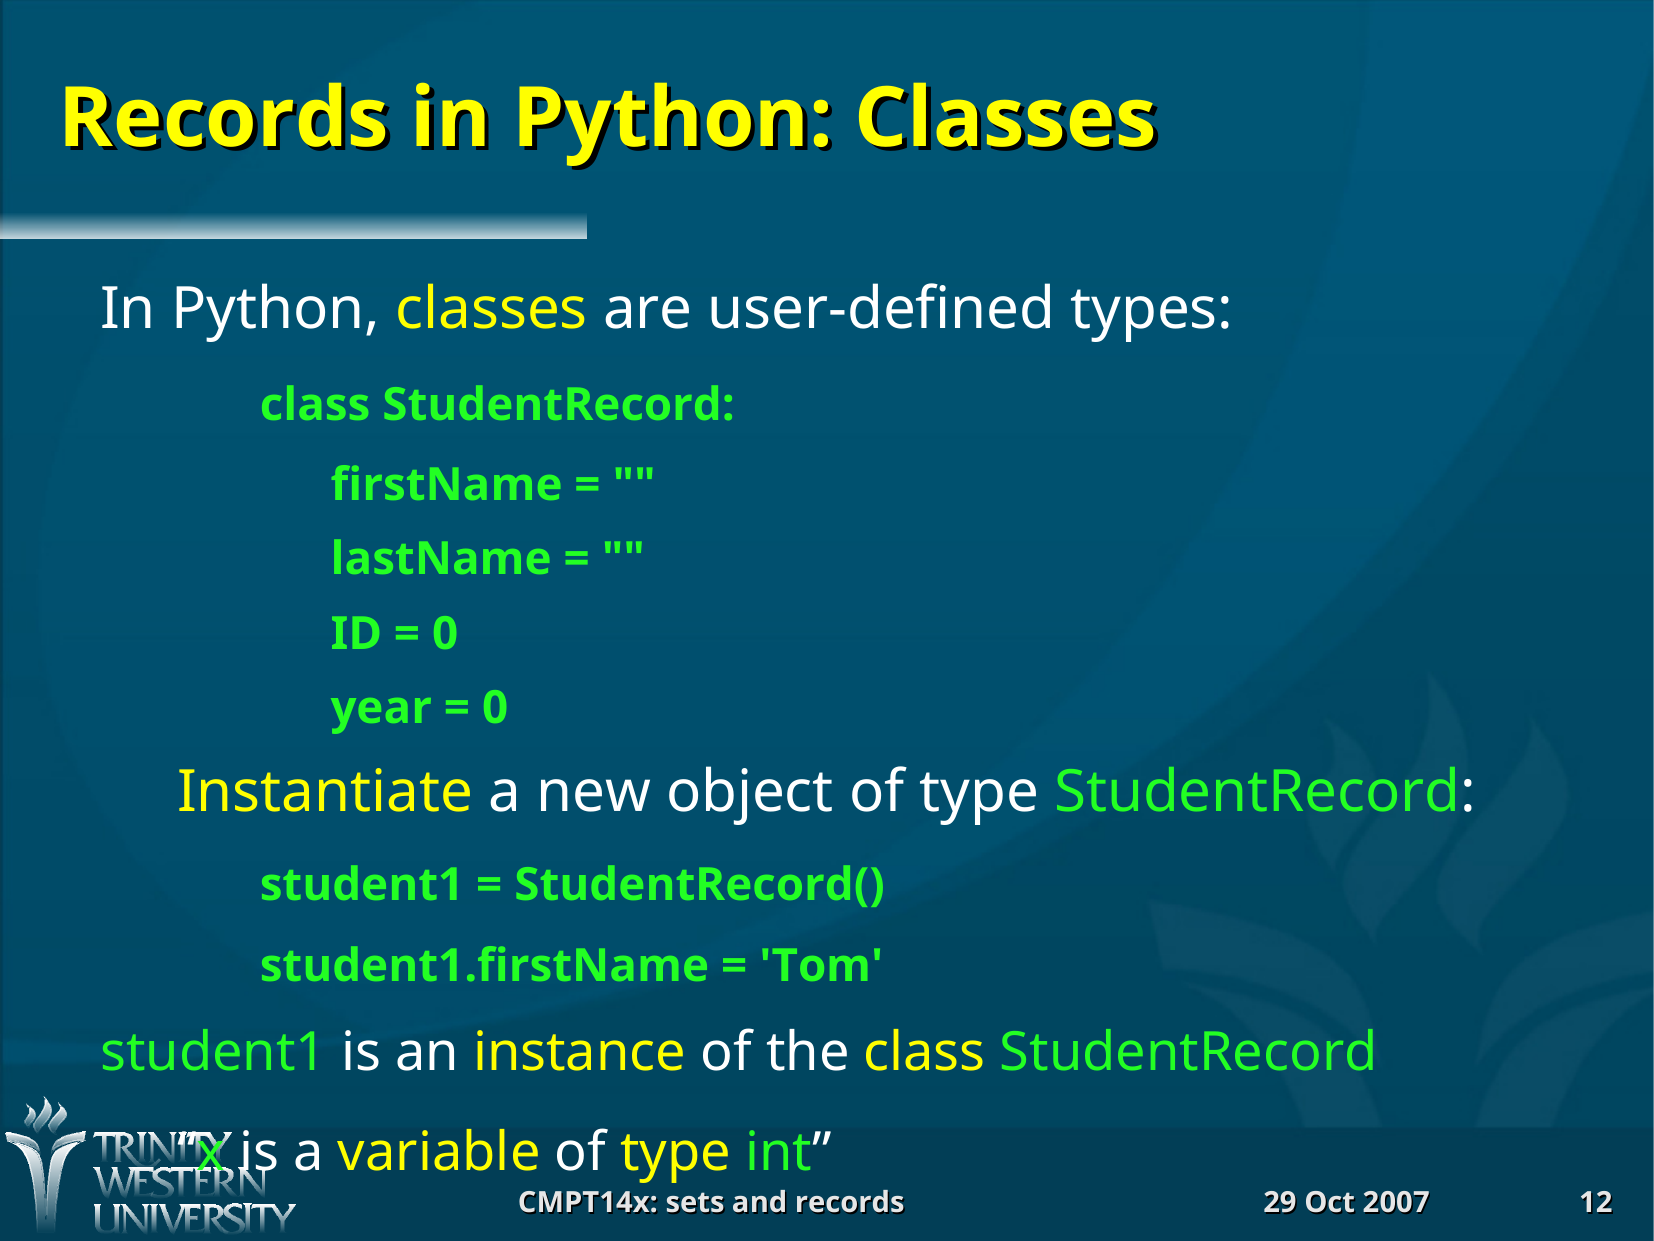

# Records in Python: Classes
In Python, classes are user-defined types:
class StudentRecord:
firstName = ""
lastName = ""
ID = 0
year = 0
Instantiate a new object of type StudentRecord:
student1 = StudentRecord()
student1.firstName = 'Tom'
student1 is an instance of the class StudentRecord
“x is a variable of type int”
CMPT14x: sets and records
29 Oct 2007
12